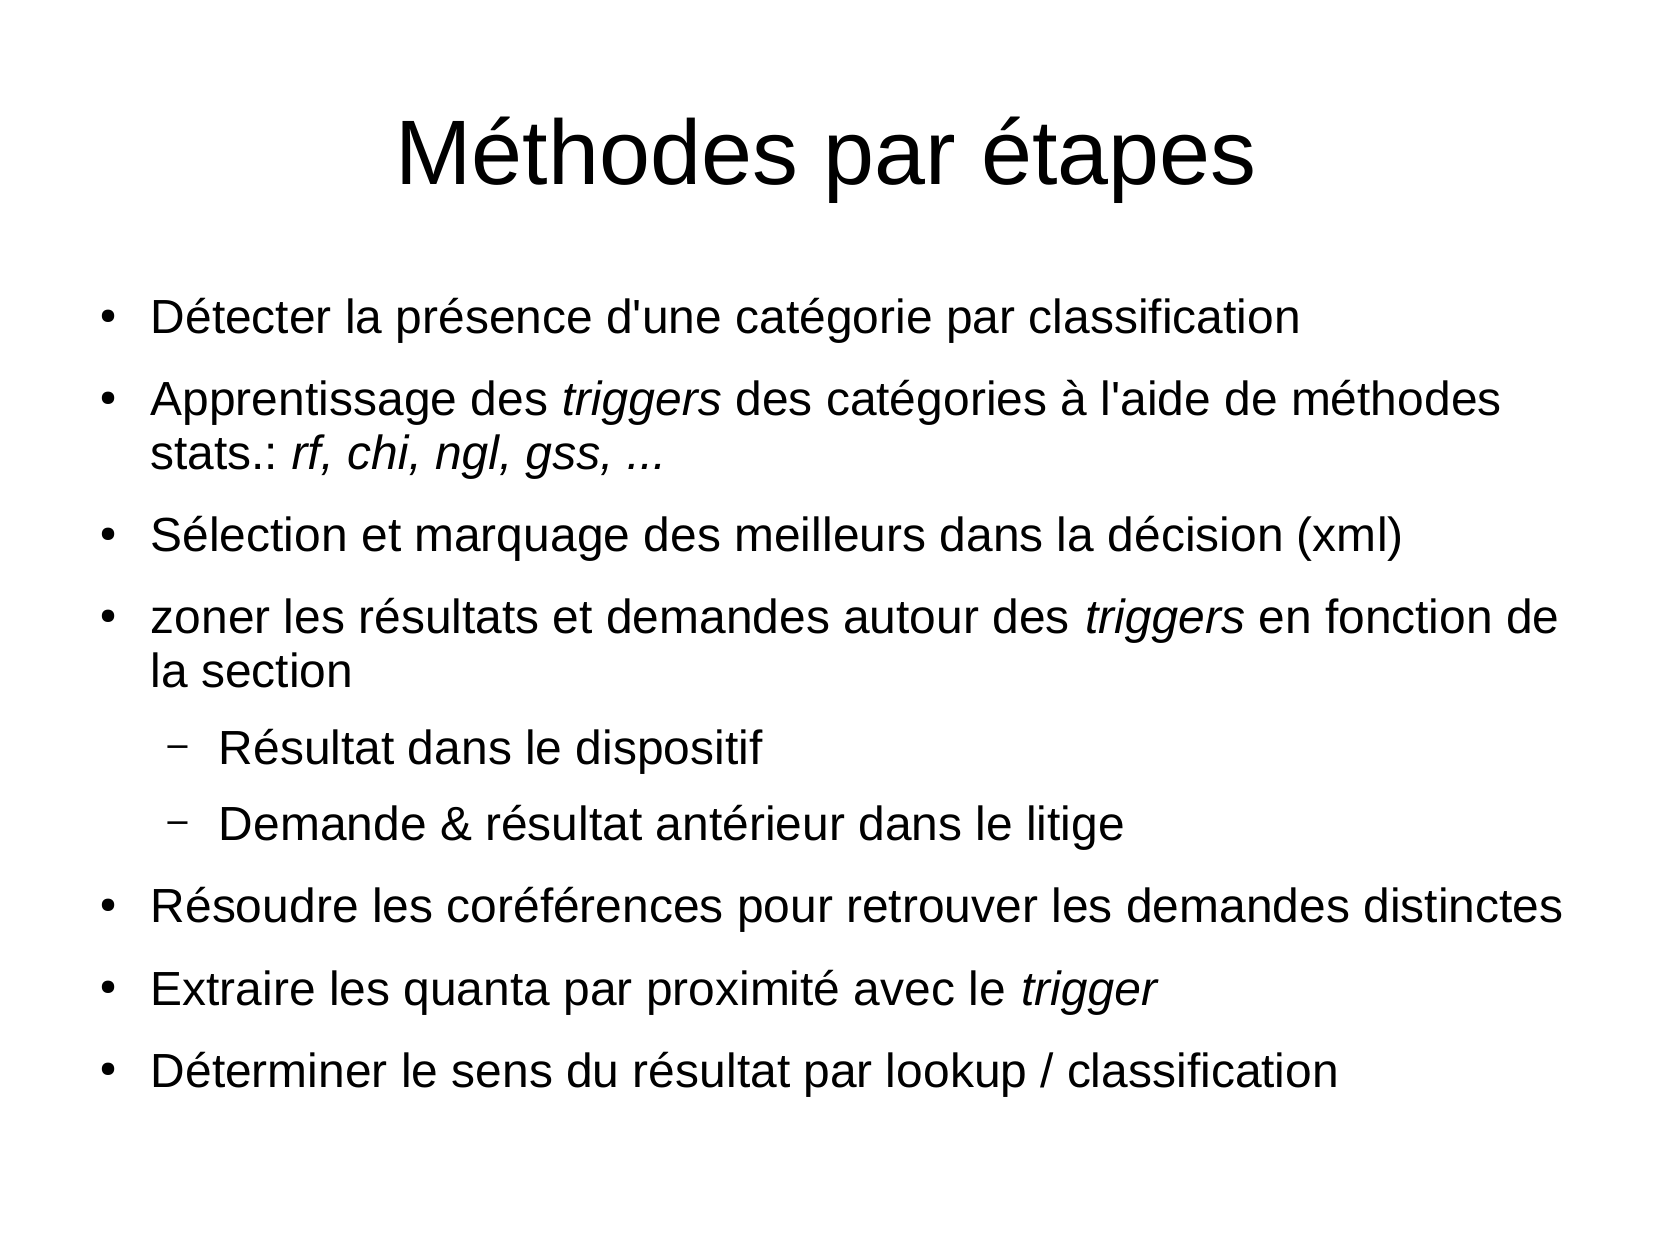

# Méthodes par étapes
Détecter la présence d'une catégorie par classification
Apprentissage des triggers des catégories à l'aide de méthodes stats.: rf, chi, ngl, gss, ...
Sélection et marquage des meilleurs dans la décision (xml)
zoner les résultats et demandes autour des triggers en fonction de la section
Résultat dans le dispositif
Demande & résultat antérieur dans le litige
Résoudre les coréférences pour retrouver les demandes distinctes
Extraire les quanta par proximité avec le trigger
Déterminer le sens du résultat par lookup / classification